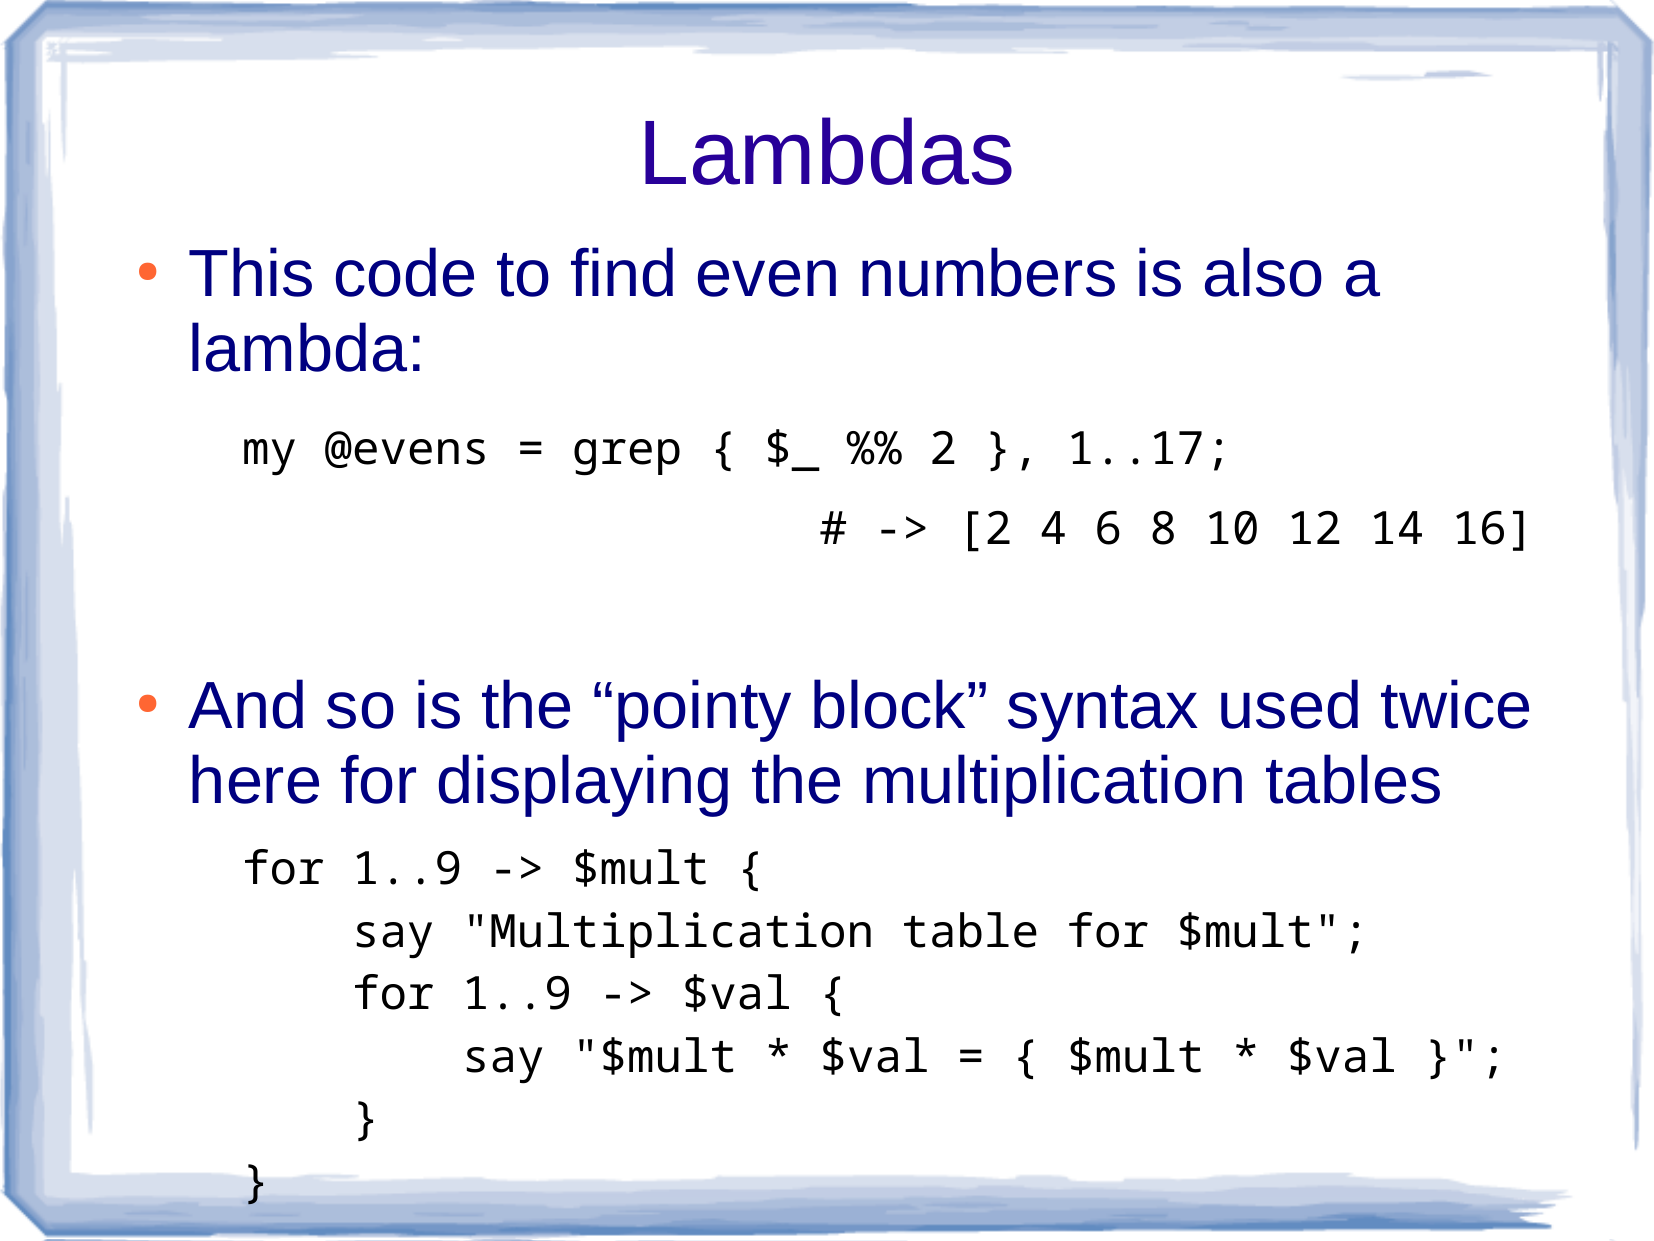

# Lambdas
This code to find even numbers is also a lambda:
my @evens = grep { $_ %% 2 }, 1..17;
 # -> [2 4 6 8 10 12 14 16]
And so is the “pointy block” syntax used twice here for displaying the multiplication tables
for 1..9 -> $mult {
 say "Multiplication table for $mult";
 for 1..9 -> $val {
 say "$mult * $val = { $mult * $val }";
 }
}